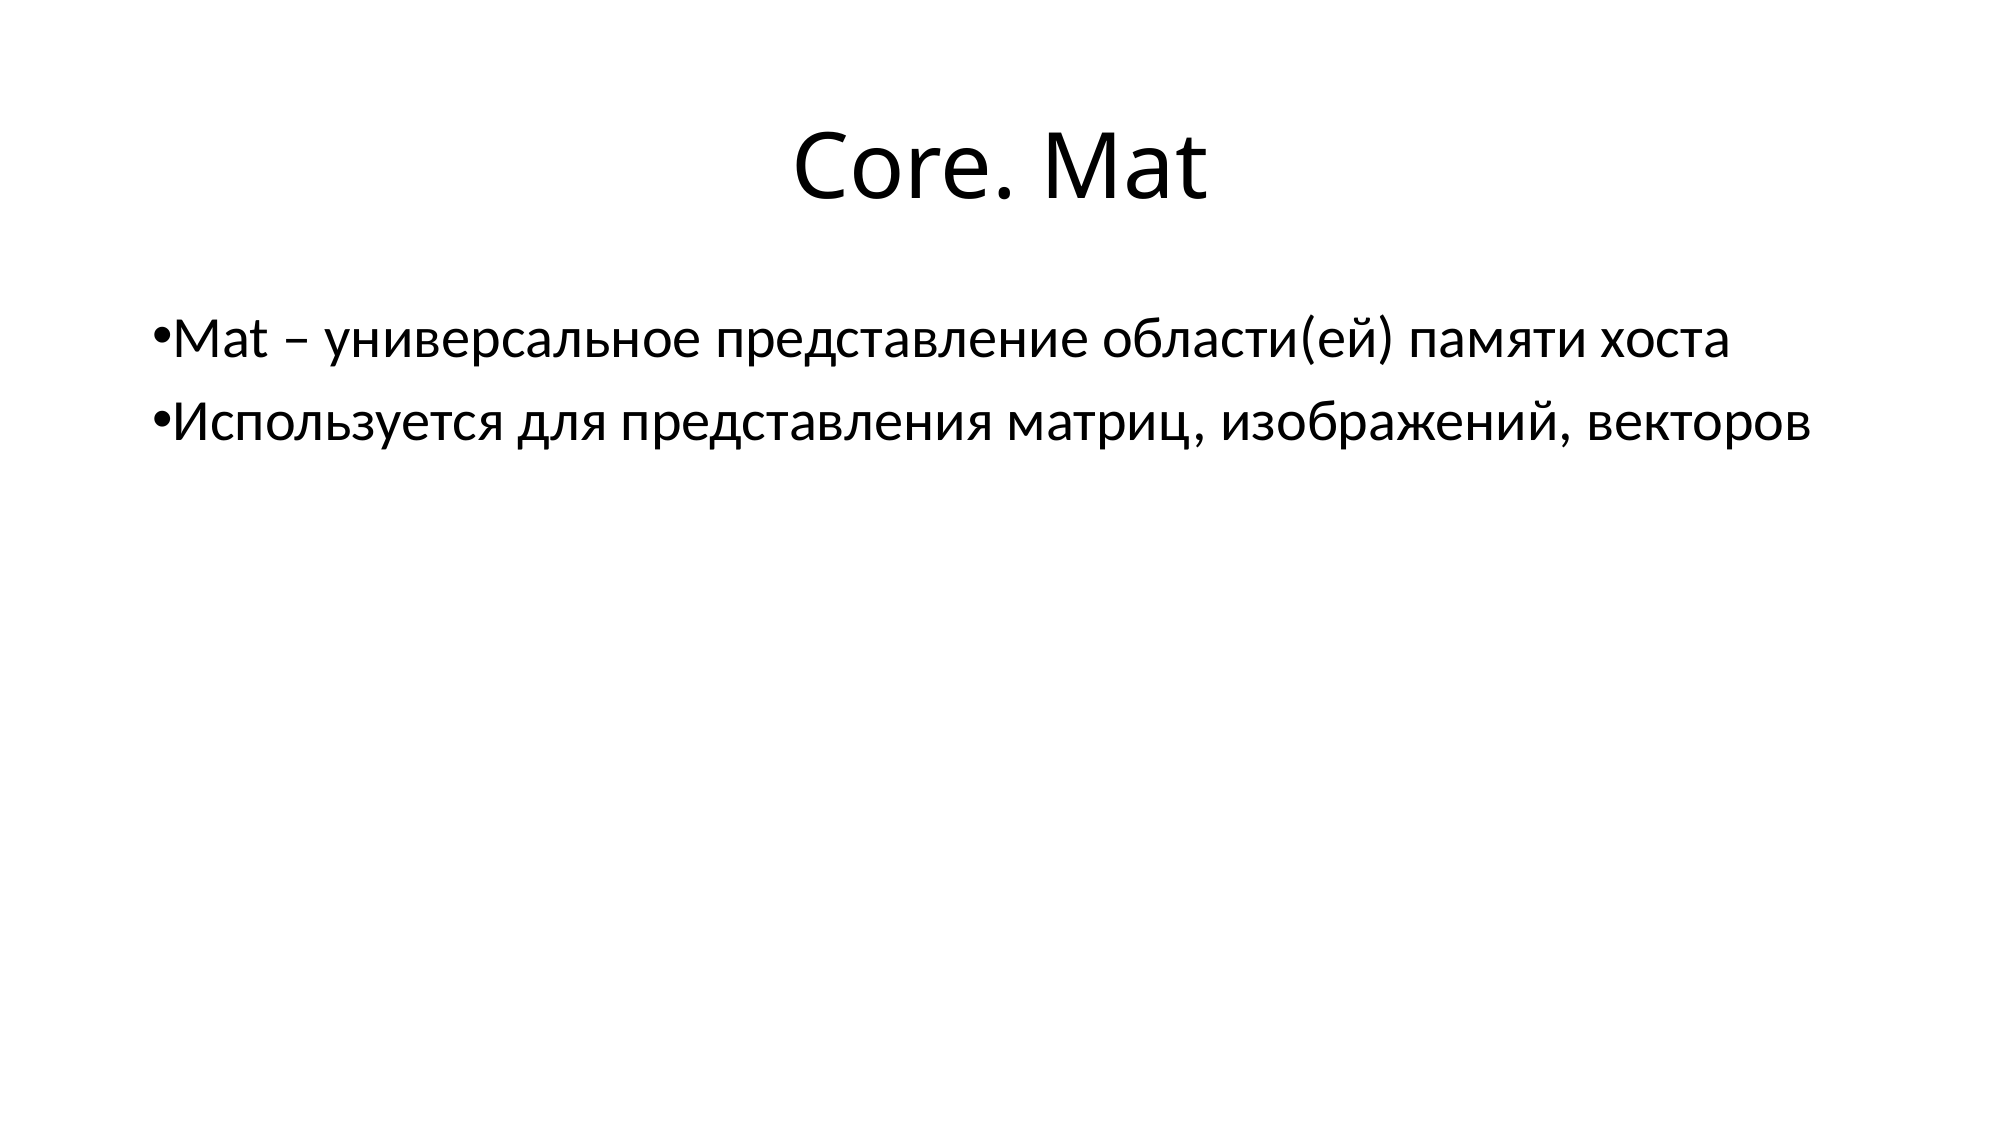

# Core. Mat
Mat – универсальное представление области(ей) памяти хоста
Используется для представления матриц, изображений, векторов